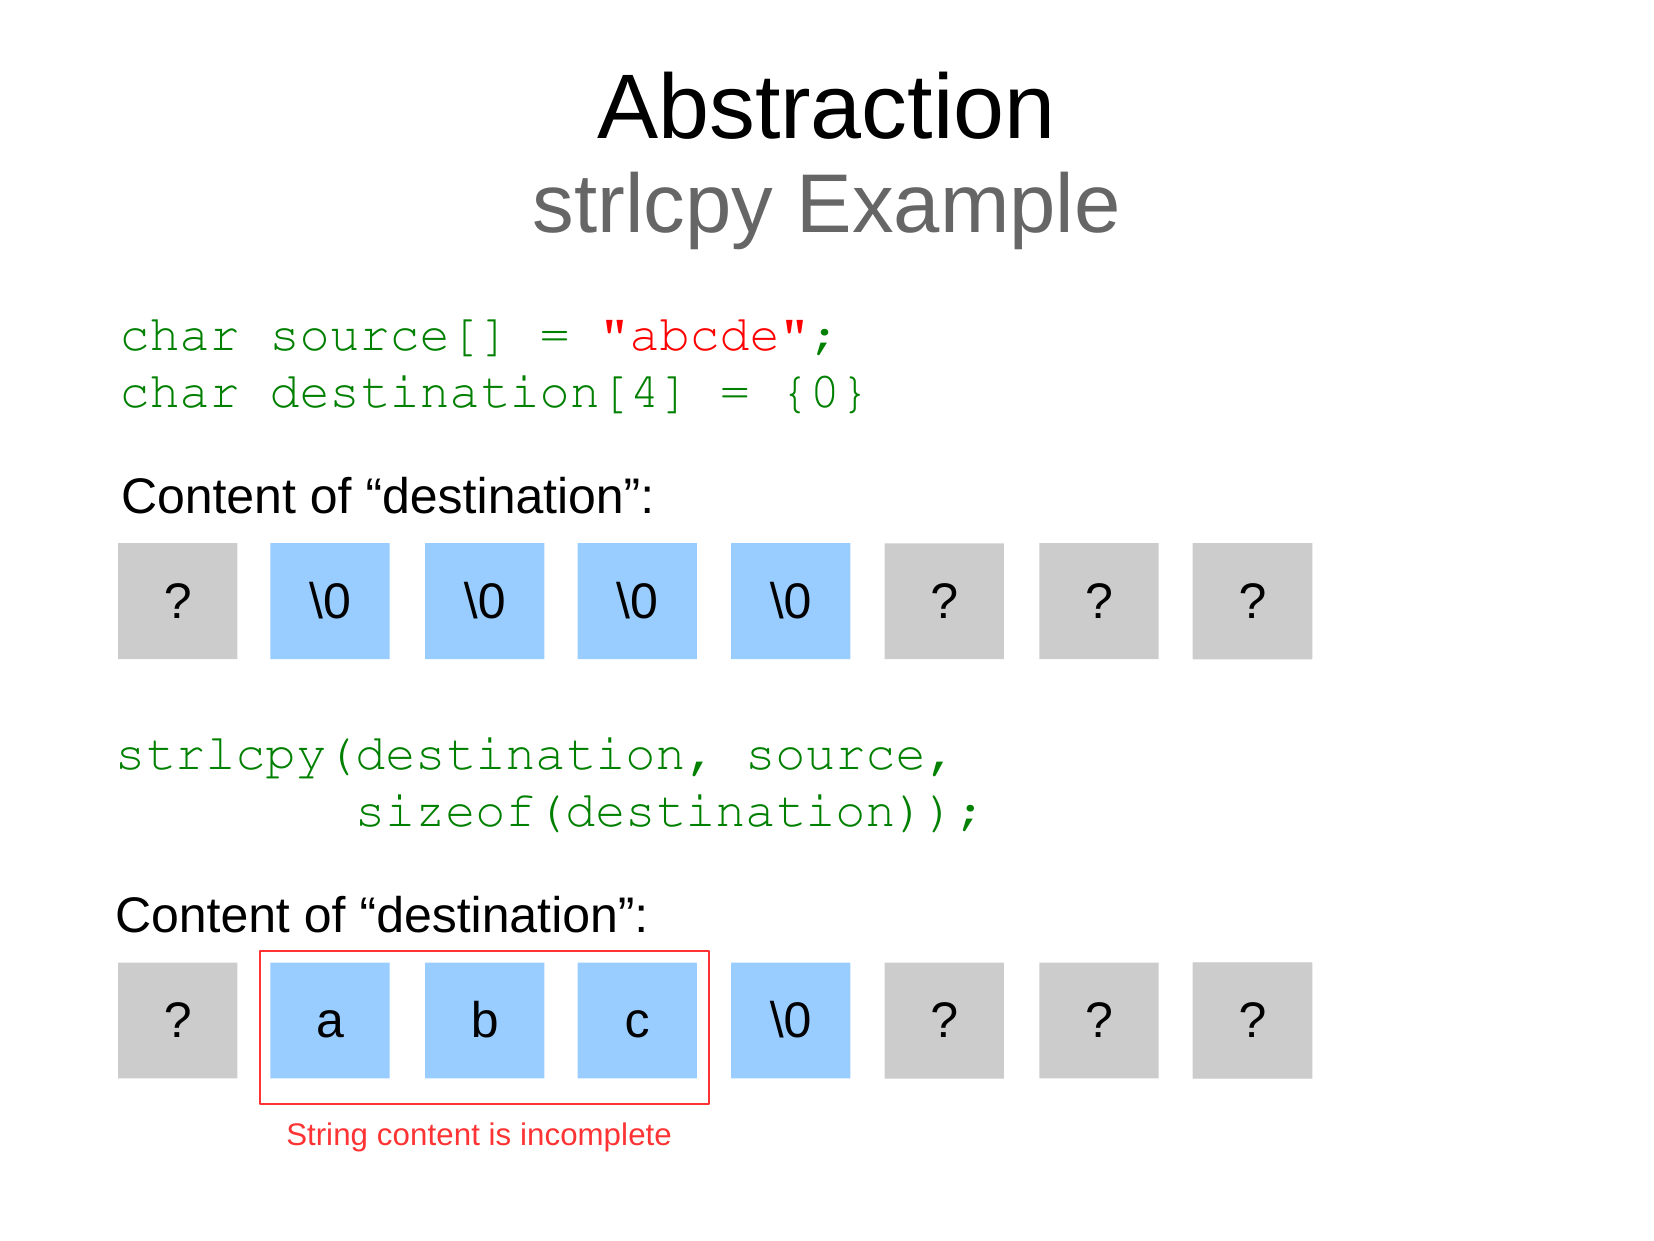

# Abstraction strlcpy Example
char source[] = "abcde";
char destination[4] = {0}
Content of “destination”:
?
\0
\0
\0
\0
?
?
?
?
?
strlcpy(destination, source,
 sizeof(destination));
Content of “destination”:
?
a
b
c
\0
?
?
?
?
?
String content is incomplete